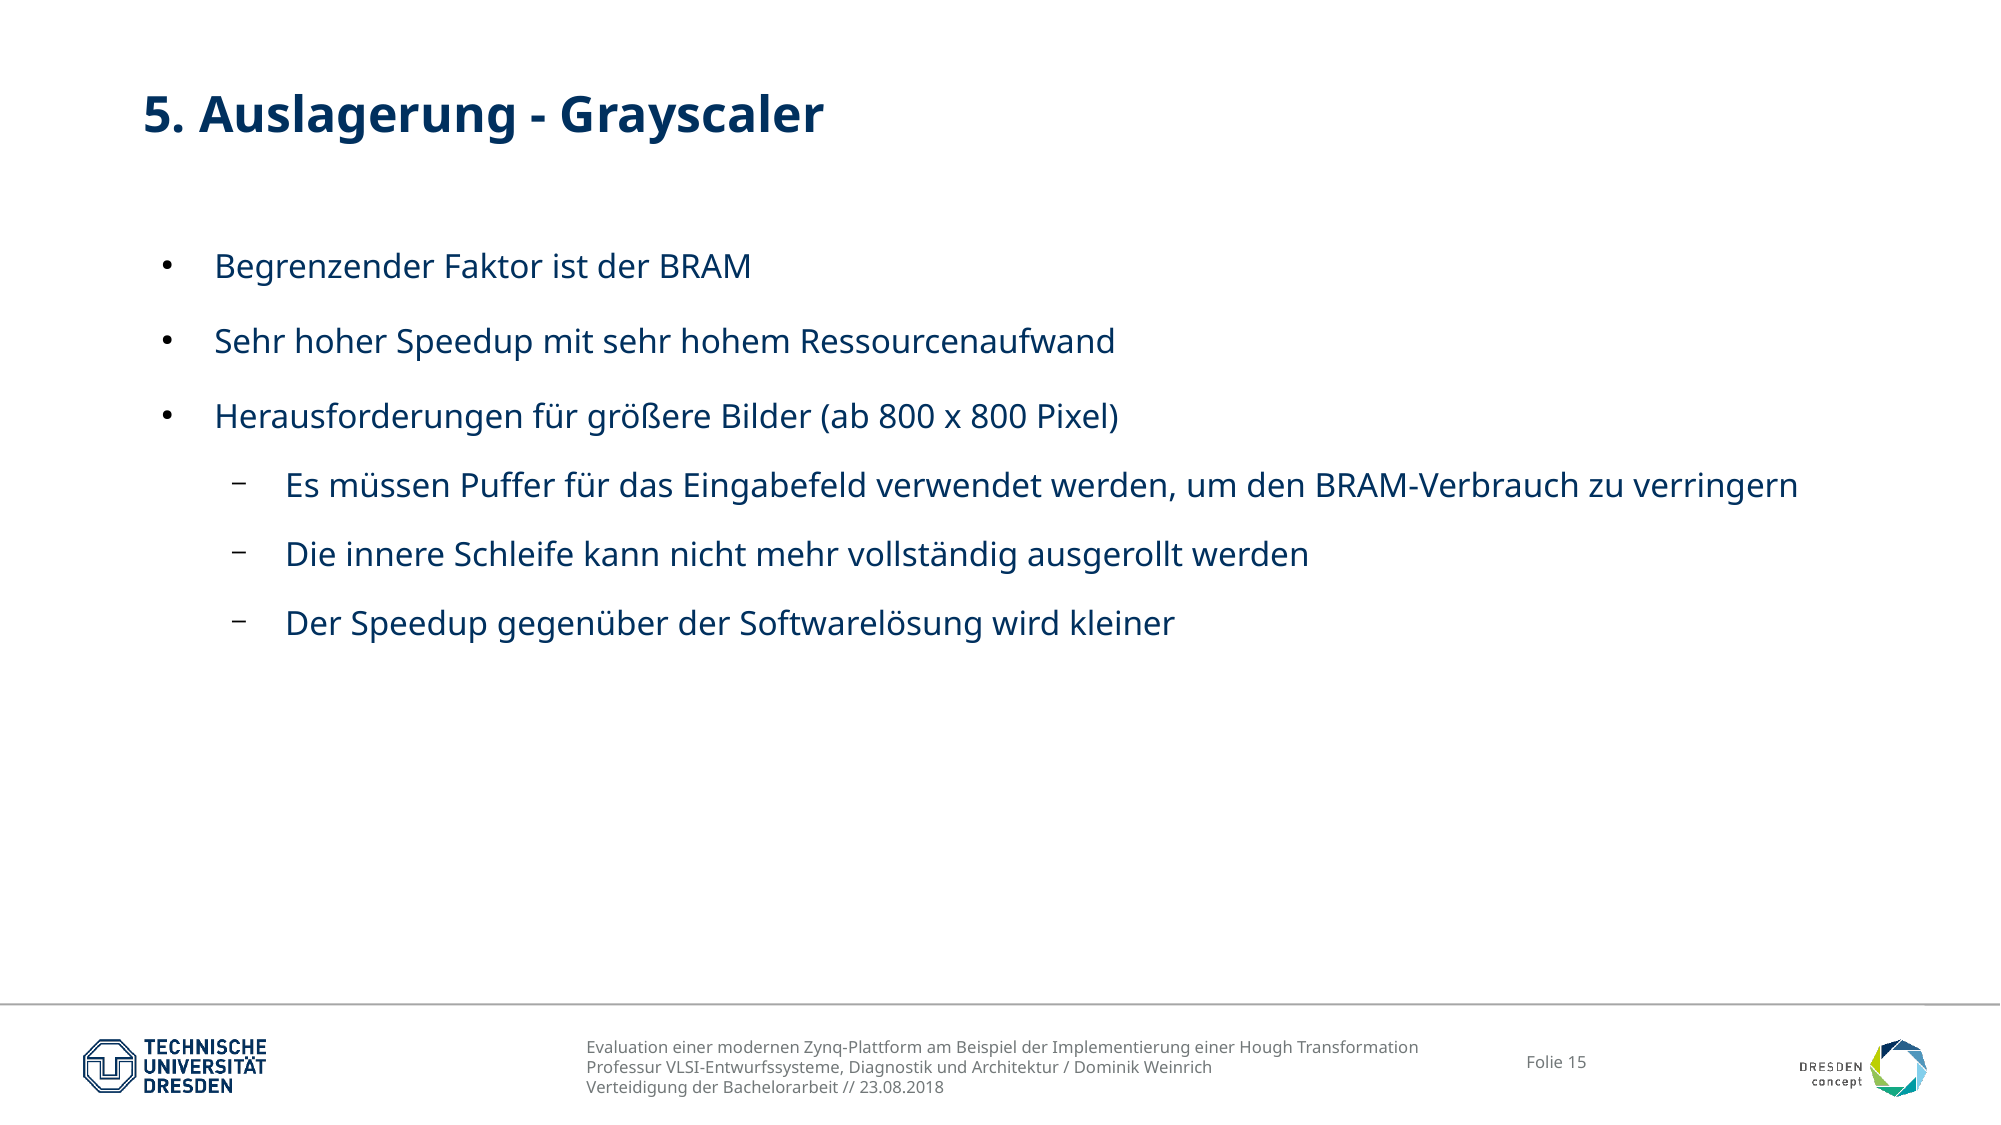

# 5. Auslagerung - Grayscaler
Begrenzender Faktor ist der BRAM
Sehr hoher Speedup mit sehr hohem Ressourcenaufwand
Herausforderungen für größere Bilder (ab 800 x 800 Pixel)
Es müssen Puffer für das Eingabefeld verwendet werden, um den BRAM-Verbrauch zu verringern
Die innere Schleife kann nicht mehr vollständig ausgerollt werden
Der Speedup gegenüber der Softwarelösung wird kleiner